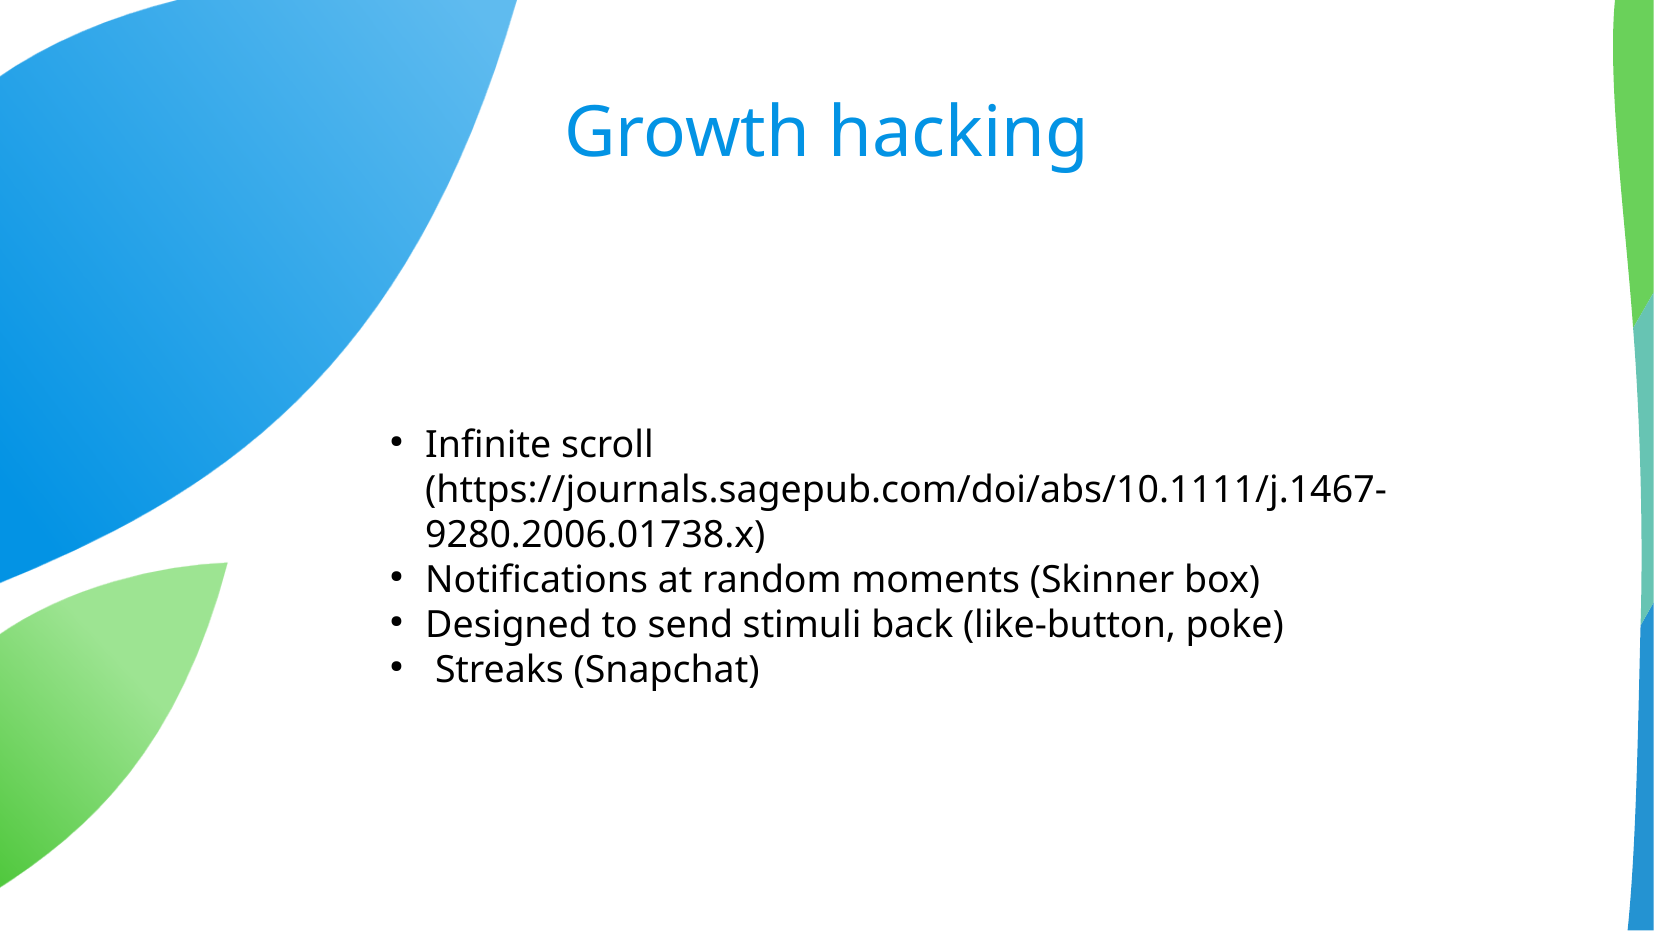

Growth hacking
Infinite scroll (https://journals.sagepub.com/doi/abs/10.1111/j.1467-9280.2006.01738.x)
Notifications at random moments (Skinner box)
Designed to send stimuli back (like-button, poke)
 Streaks (Snapchat)